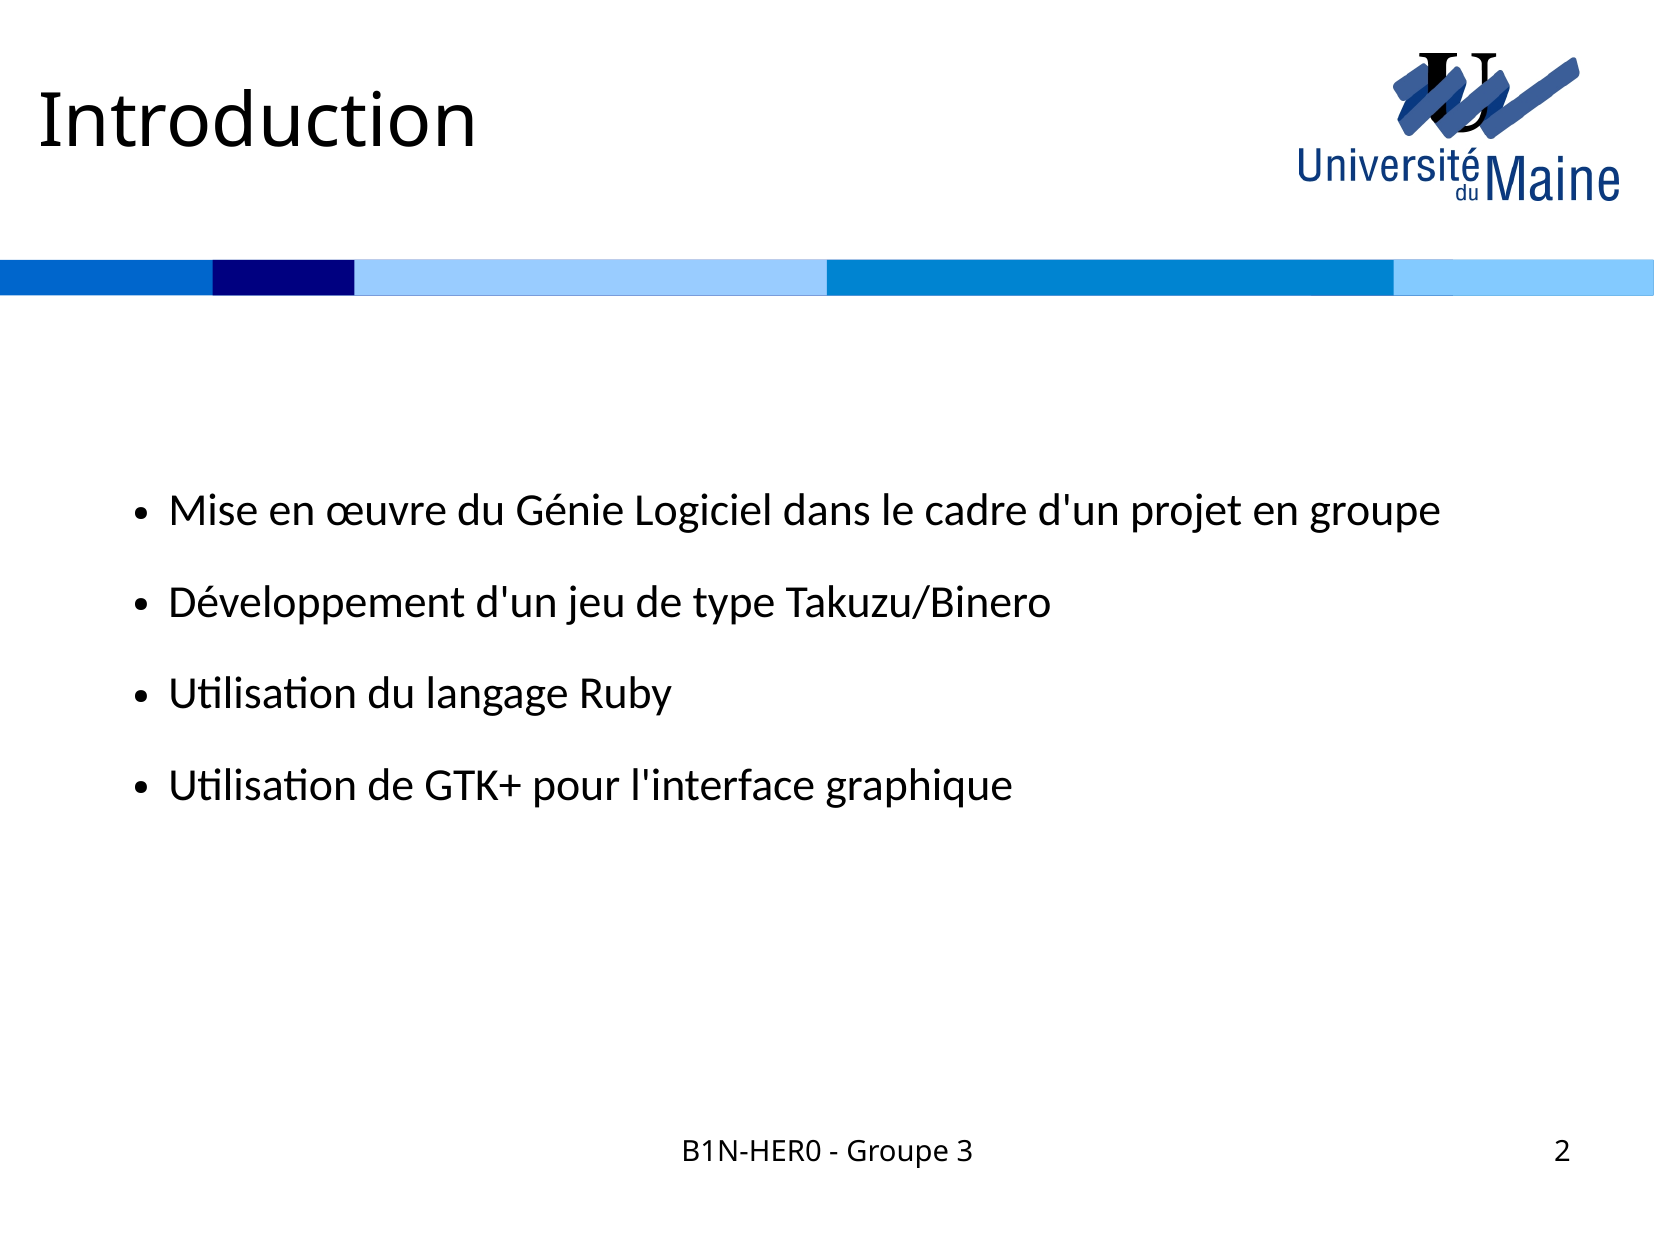

Introduction
Mise en œuvre du Génie Logiciel dans le cadre d'un projet en groupe
Développement d'un jeu de type Takuzu/Binero
Utilisation du langage Ruby
Utilisation de GTK+ pour l'interface graphique
B1N-HER0 - Groupe 3
2